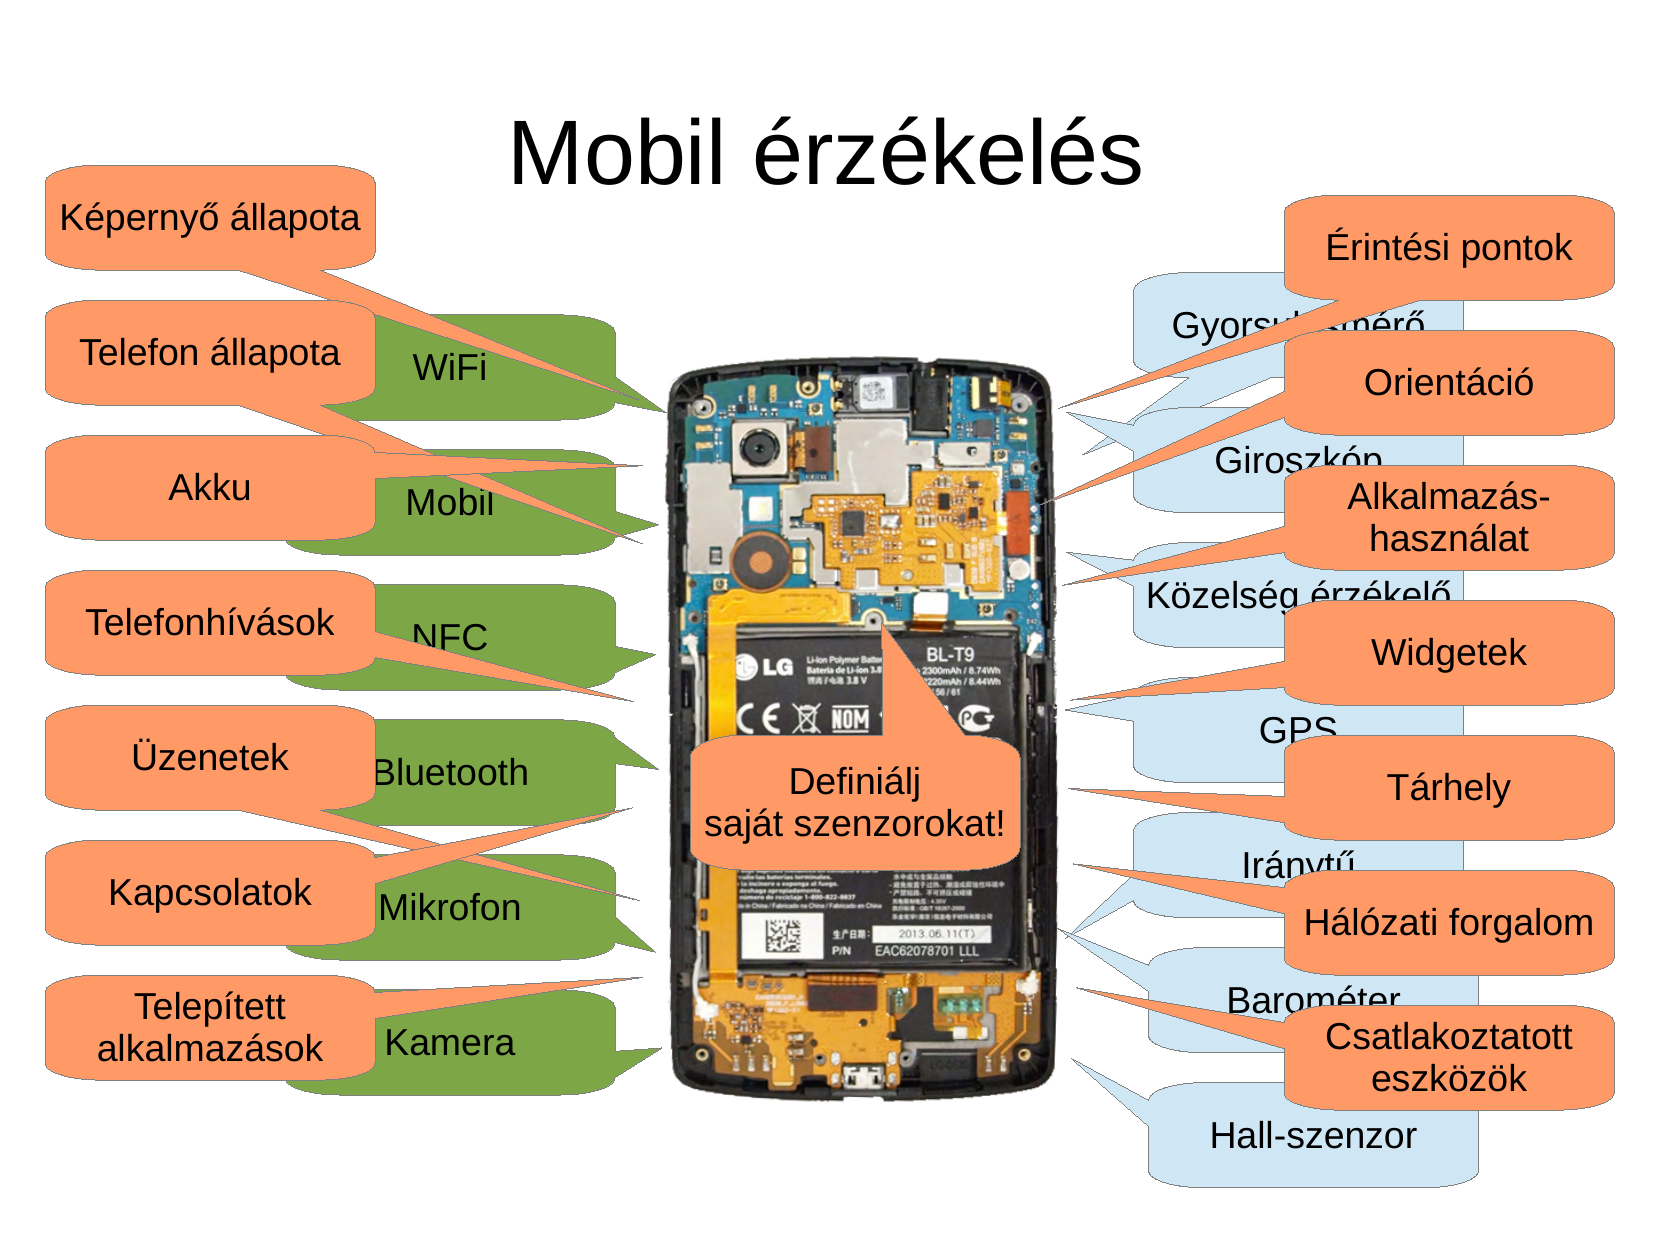

# Mobil érzékelés
Képernyő állapota
Érintési pontok
Gyorsulásmérő
Telefon állapota
WiFi
Orientáció
Giroszkóp
Akku
Mobil
Alkalmazás-
használat
Közelség érzékelő
Telefonhívások
NFC
Widgetek
GPS
Üzenetek
Bluetooth
Definiálj
saját szenzorokat!
Tárhely
Iránytű
Kapcsolatok
Mikrofon
Hálózati forgalom
Barométer
Telepített
alkalmazások
Kamera
Csatlakoztatott
eszközök
Hall-szenzor